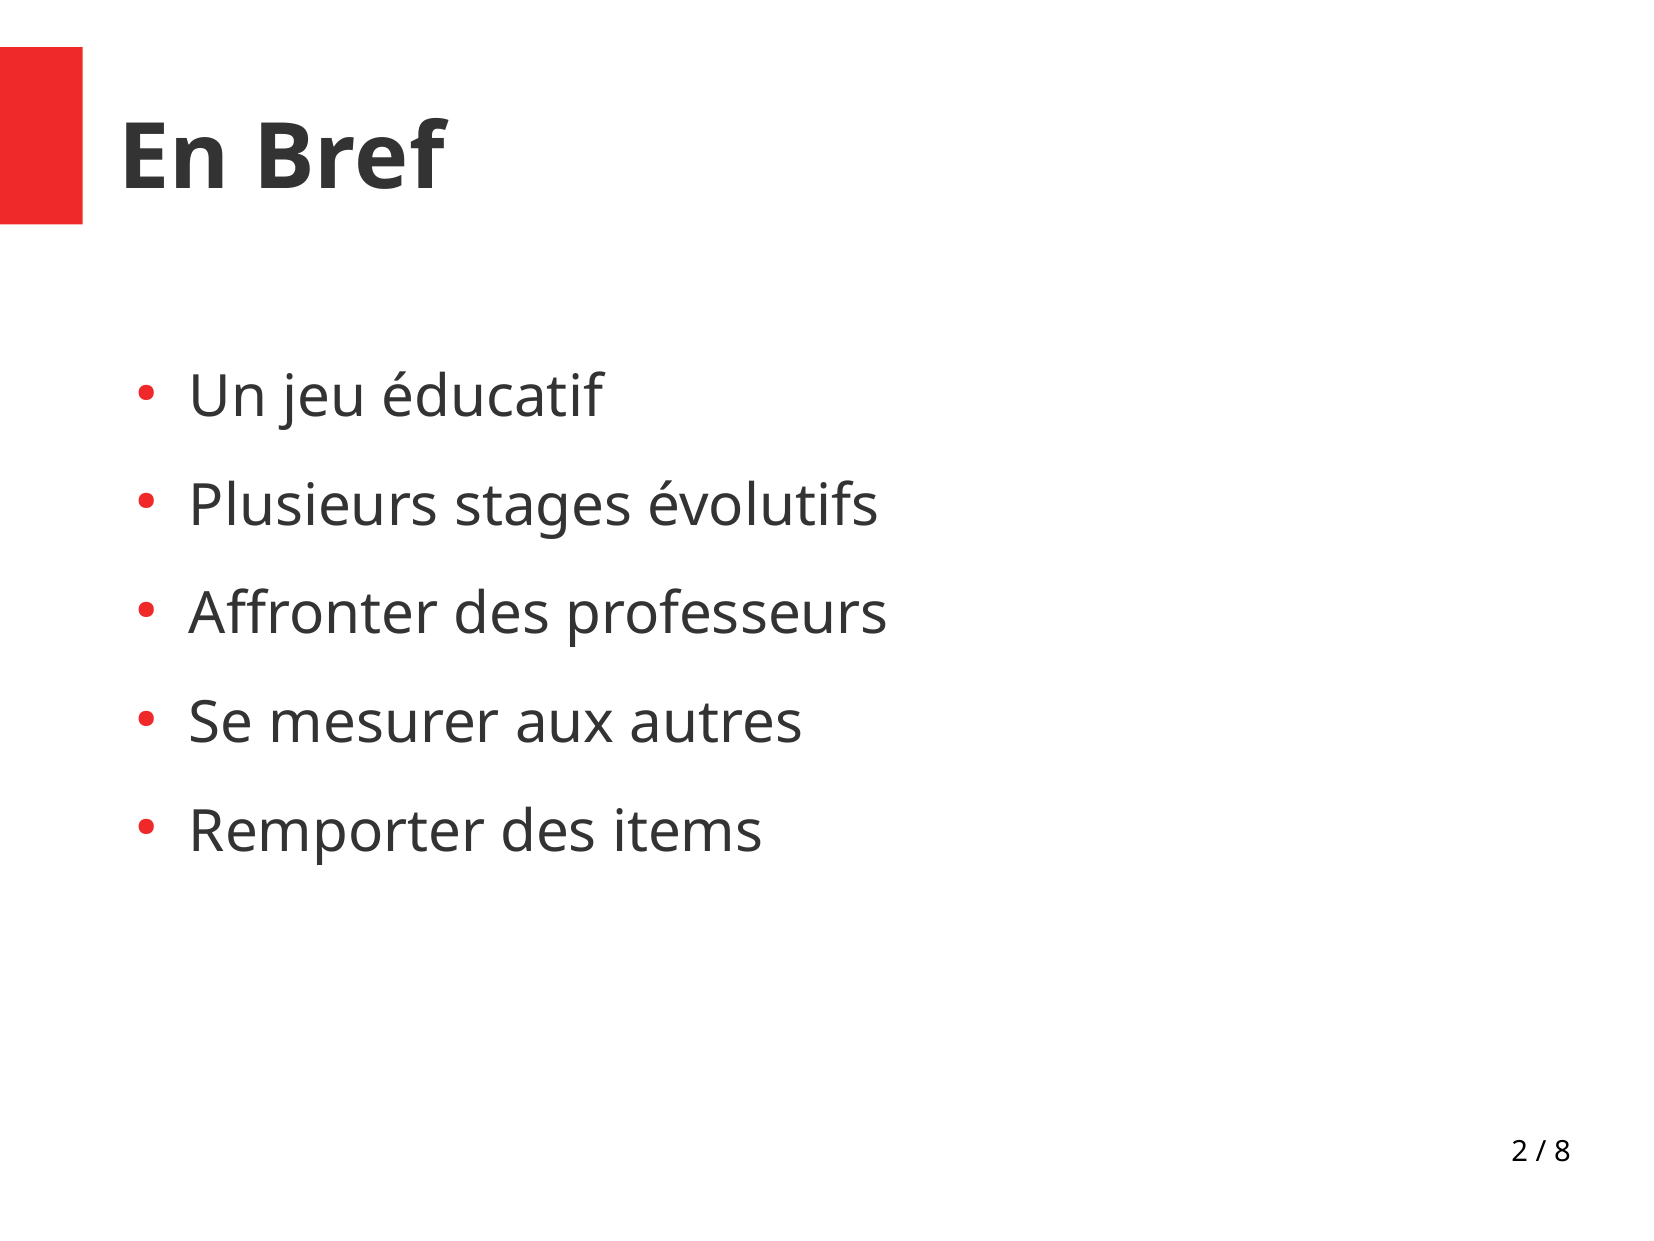

# En Bref
Un jeu éducatif
Plusieurs stages évolutifs
Affronter des professeurs
Se mesurer aux autres
Remporter des items
2